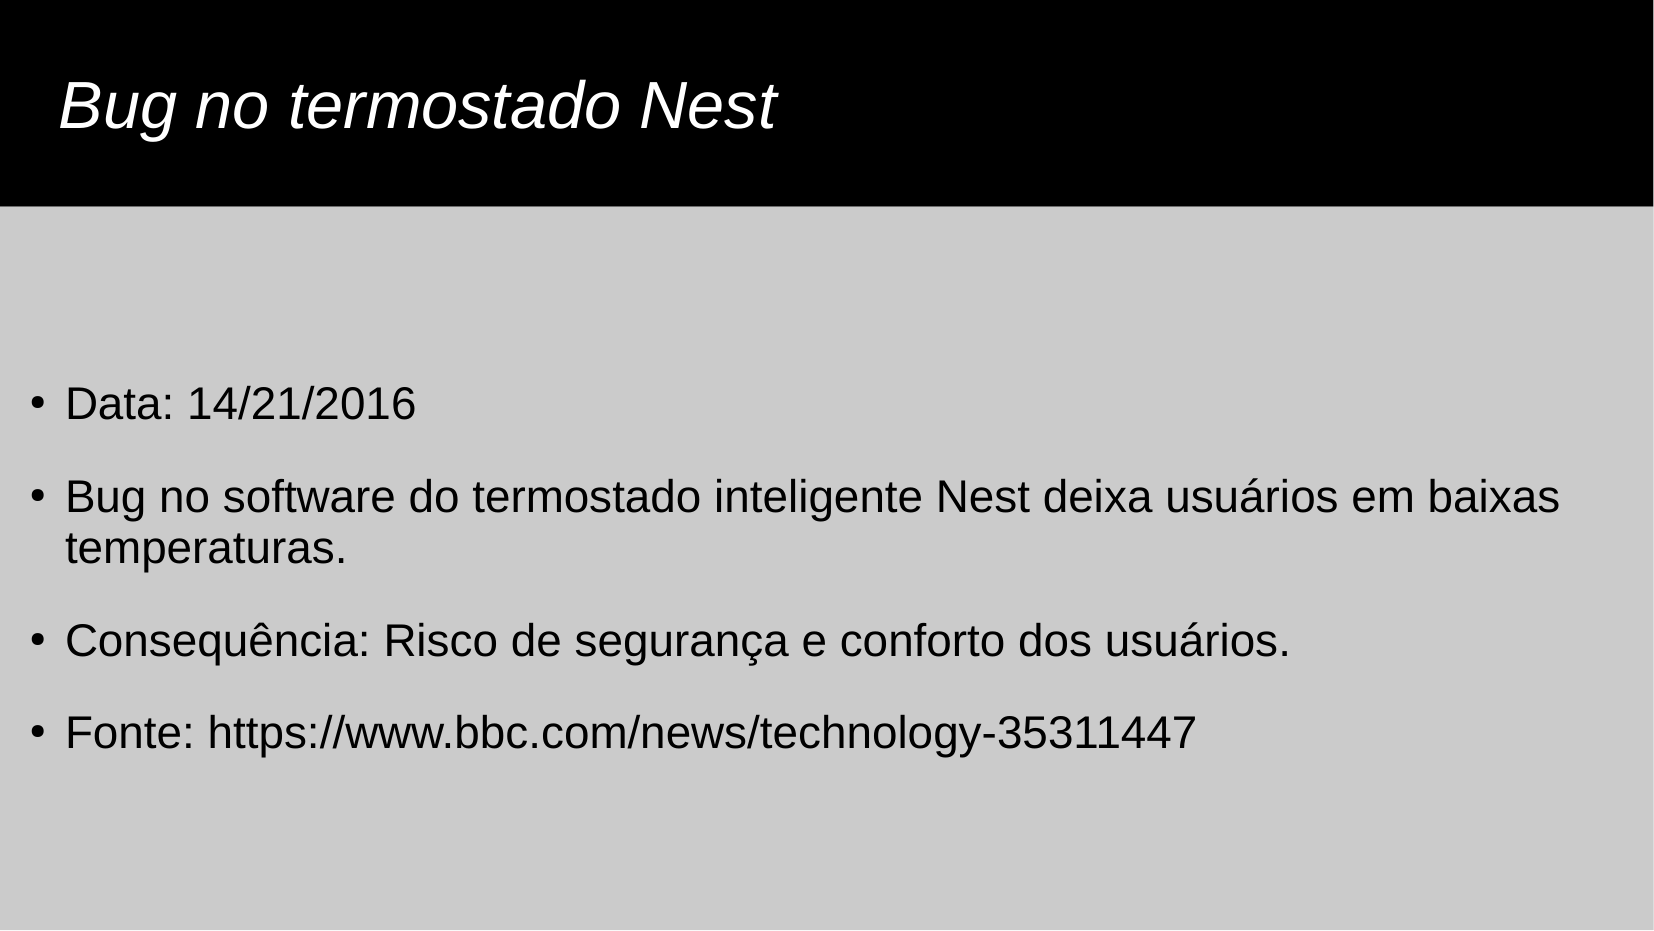

# Bug no termostado Nest
Data: 14/21/2016
Bug no software do termostado inteligente Nest deixa usuários em baixas temperaturas.
Consequência: Risco de segurança e conforto dos usuários.
Fonte: https://www.bbc.com/news/technology-35311447